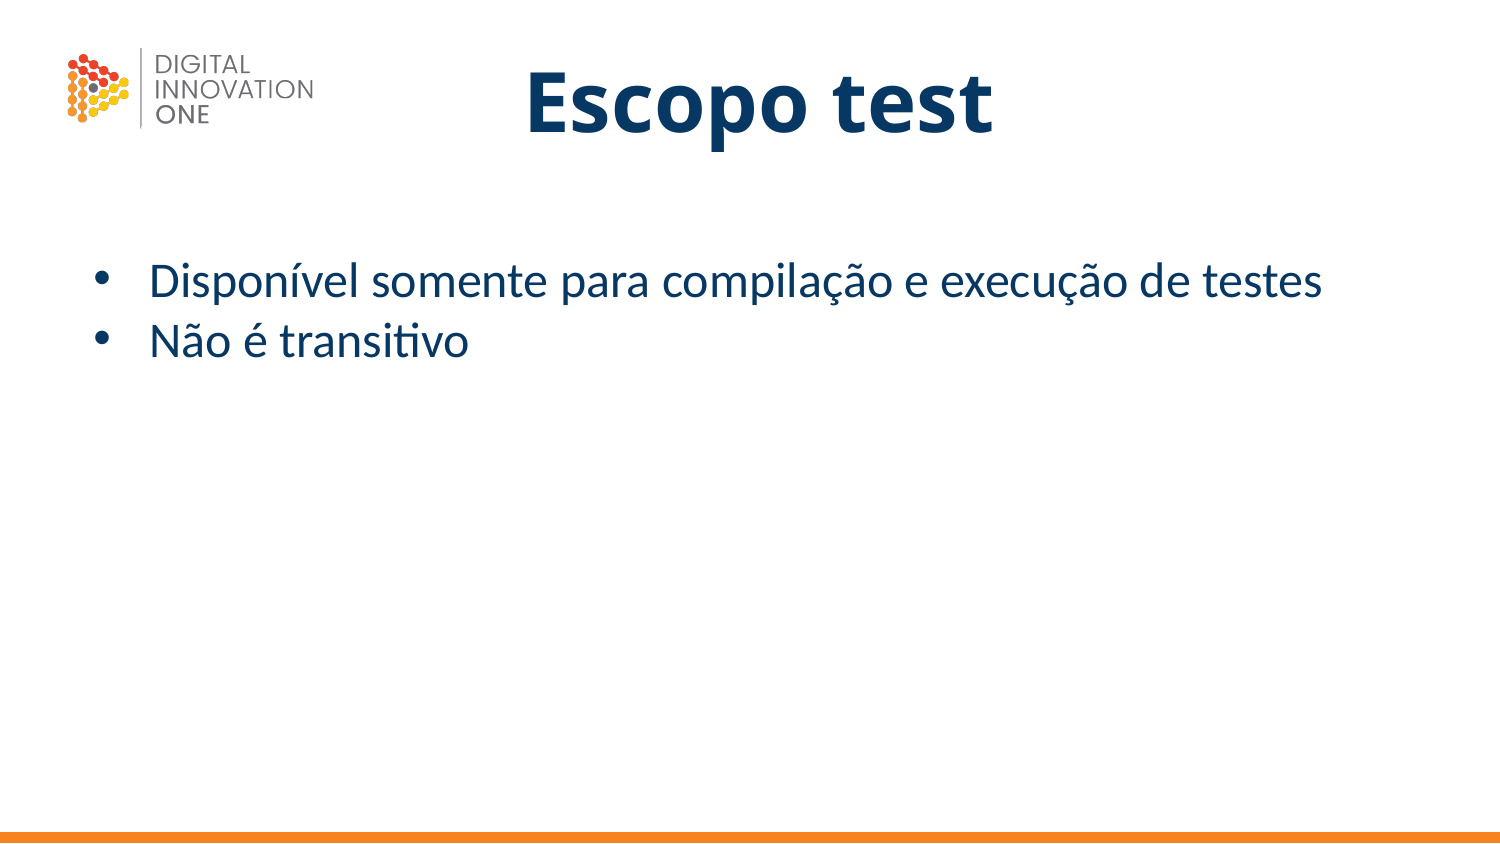

Escopo test
Disponível somente para compilação e execução de testes
Não é transitivo